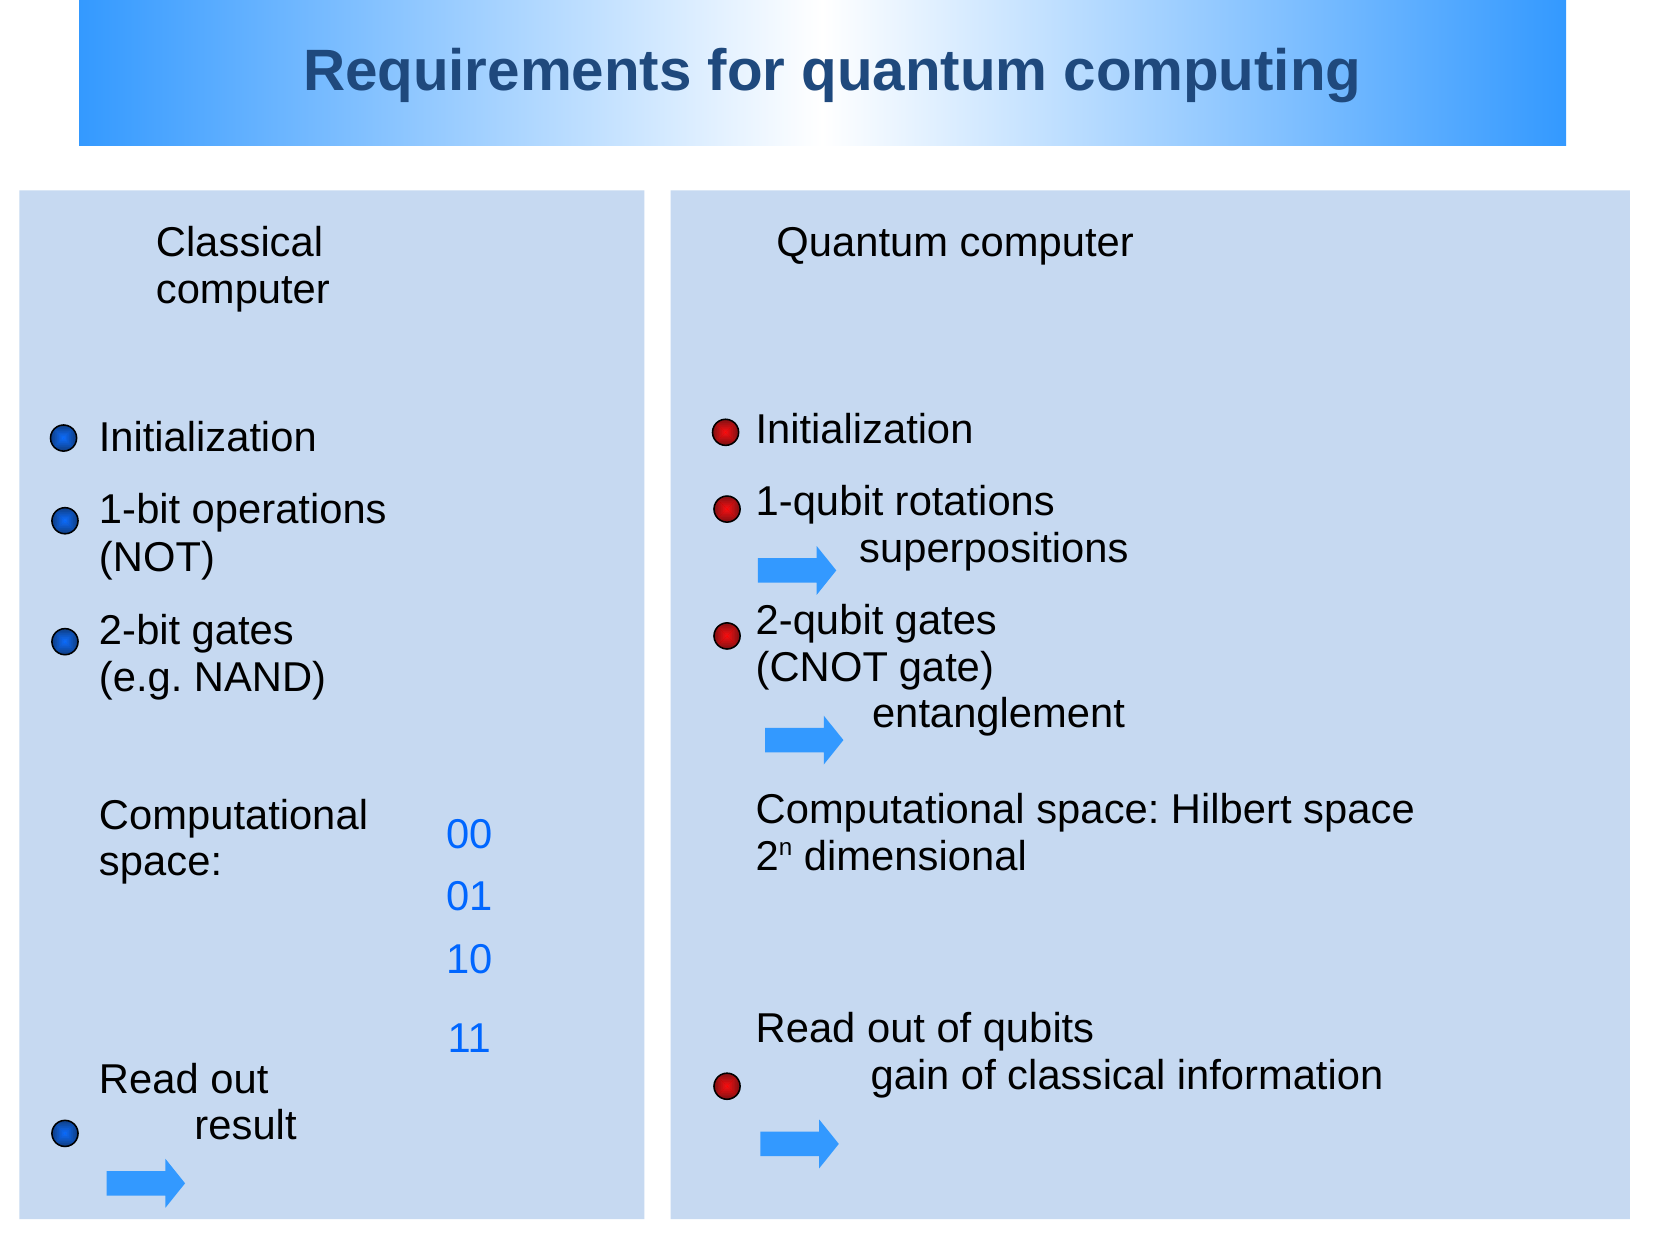

Requirements for quantum computing
Classical
computer
Quantum computer
Initialization
1-qubit rotations
 superpositions
2-qubit gates
(CNOT gate)
  entanglement
Computational space: Hilbert space
2n dimensional
Read out of qubits
 gain of classical information
Initialization
1-bit operations
(NOT)‏
2-bit gates
(e.g. NAND)
Computational
space:
Read out
 result
00
01
10
11